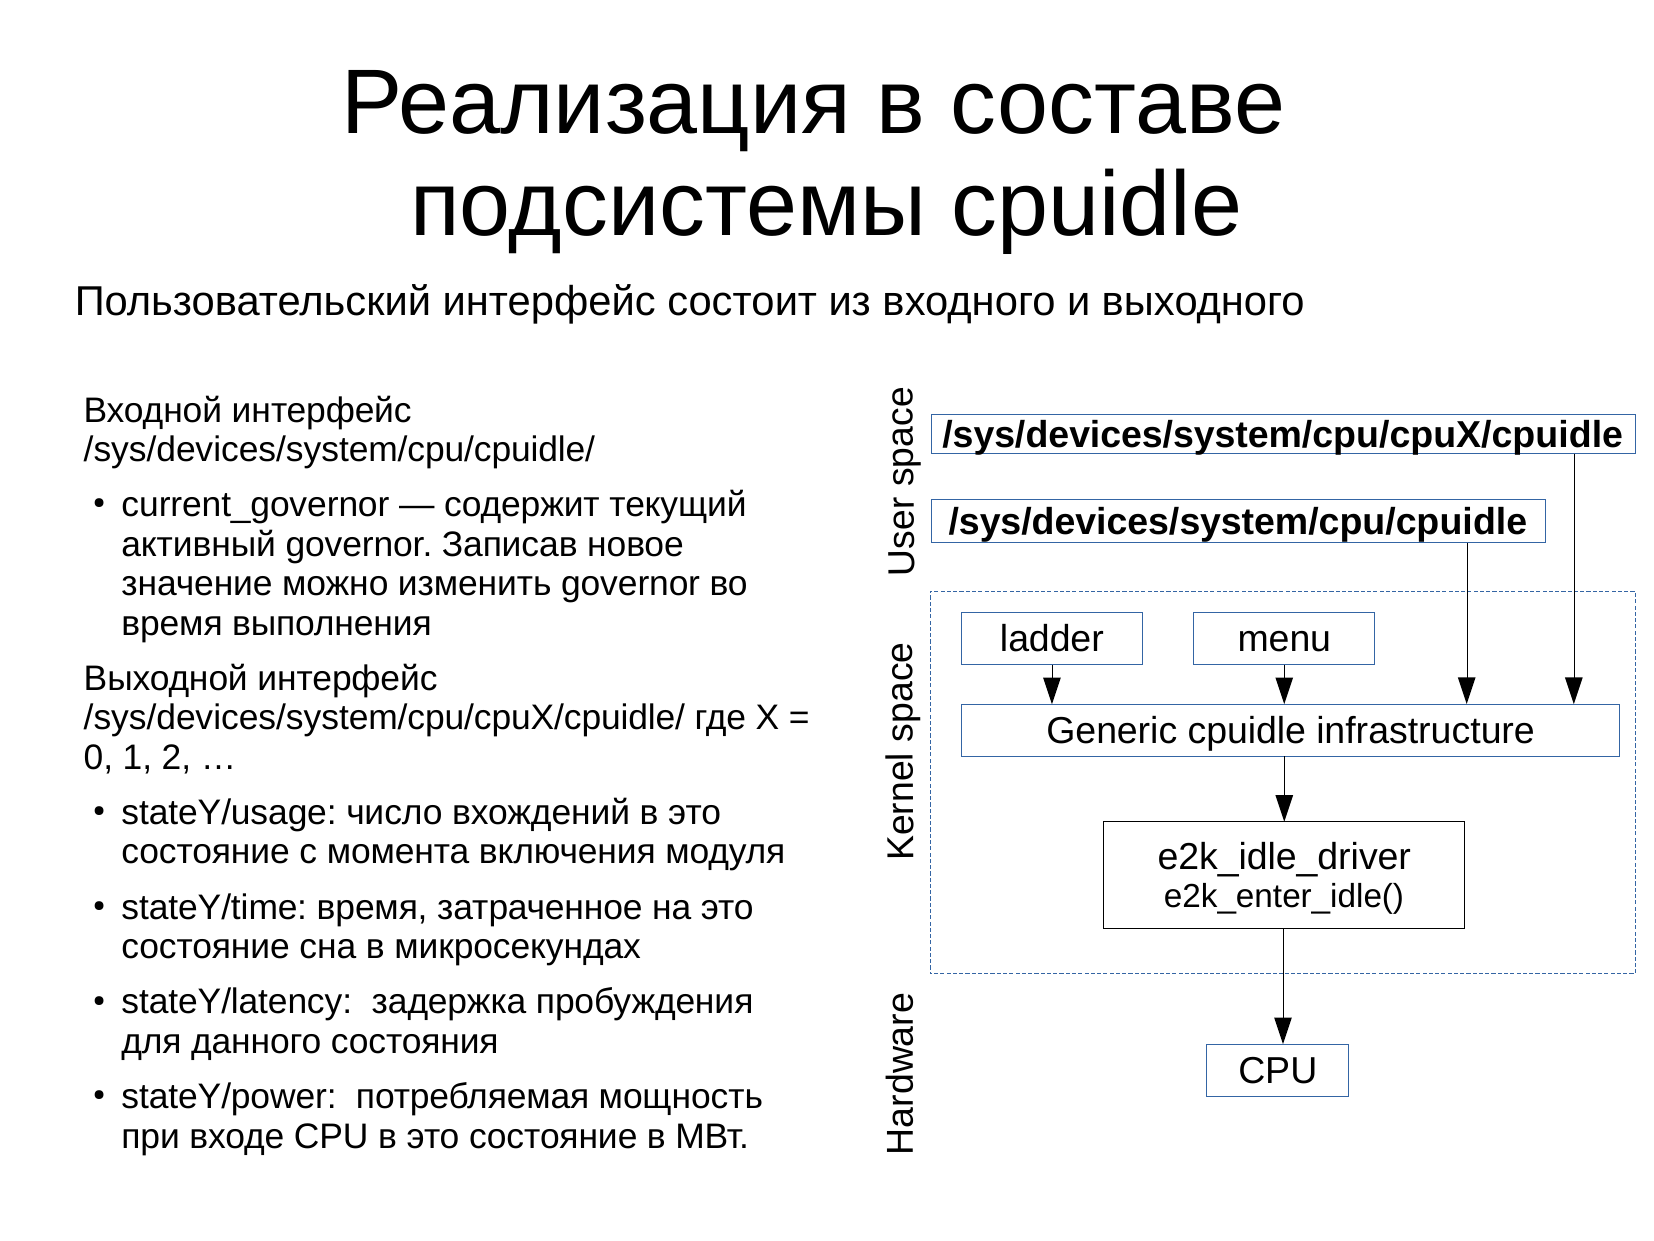

# Реализация в составе подсистемы cpuidle
Пользовательский интерфейс состоит из входного и выходного
Входной интерфейс /sys/devices/system/cpu/cpuidle/
current_governor — содержит текущий активный governor. Записав новое значение можно изменить governor во время выполнения
Выходной интерфейс /sys/devices/system/cpu/cpuX/cpuidle/ где X = 0, 1, 2, …
stateY/usage: число вхождений в это состояние с момента включения модуля
stateY/time: время, затраченное на это состояние сна в микросекундах
stateY/latency: задержка пробуждения для данного состояния
stateY/power: потребляемая мощность при входе CPU в это состояние в МВт.
/sys/devices/system/cpu/cpuX/cpuidle
User space
/sys/devices/system/cpu/cpuidle
ladder
menu
Generic cpuidle infrastructure
Kernel space
e2k_idle_driver
e2k_enter_idle()
Hardware
CPU